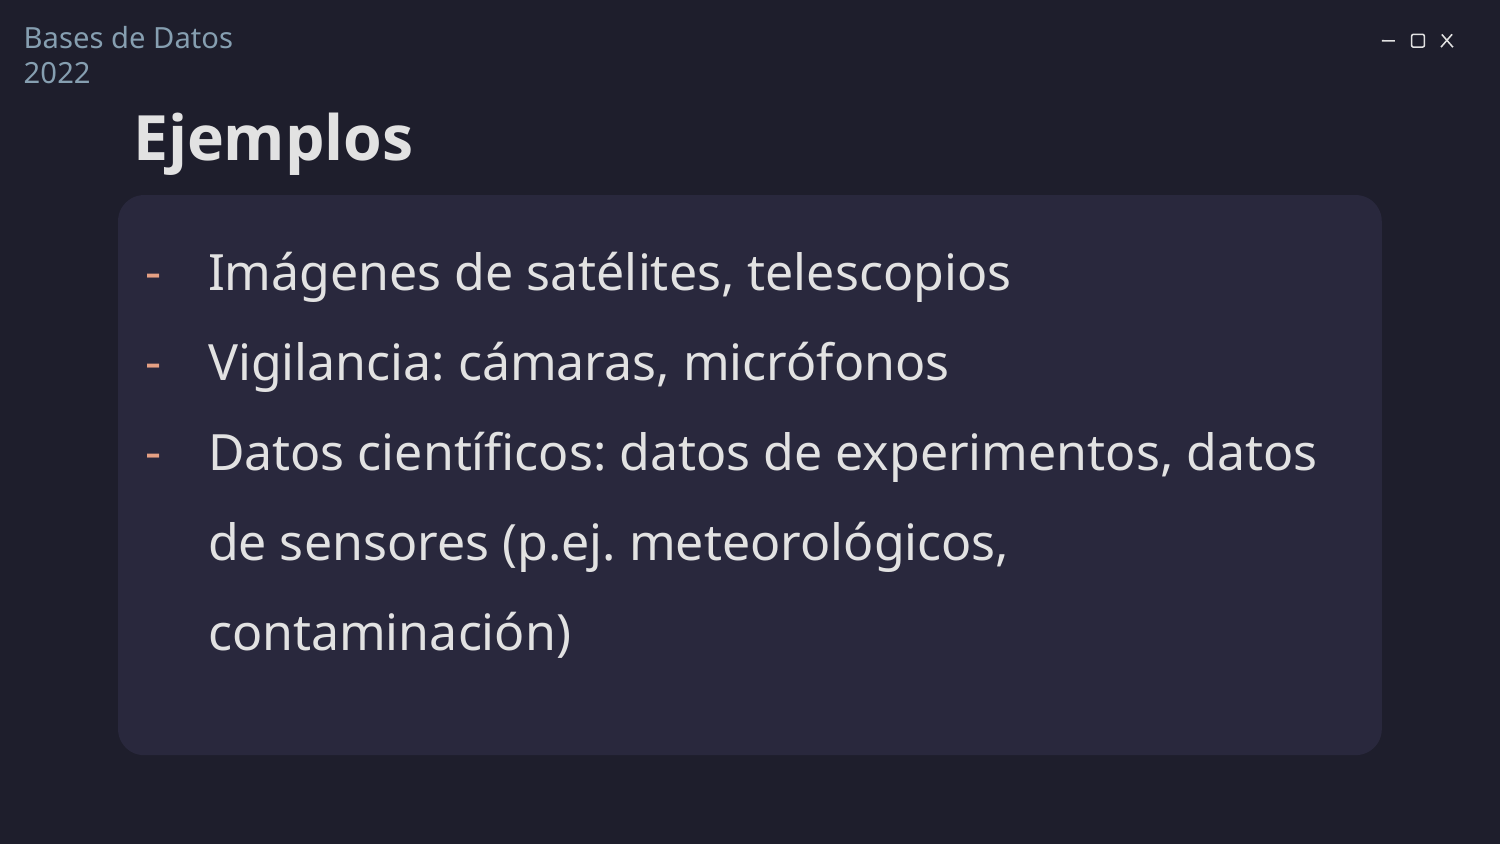

# Ejemplos
Imágenes de satélites, telescopios
Vigilancia: cámaras, micrófonos
Datos científicos: datos de experimentos, datos de sensores (p.ej. meteorológicos, contaminación)